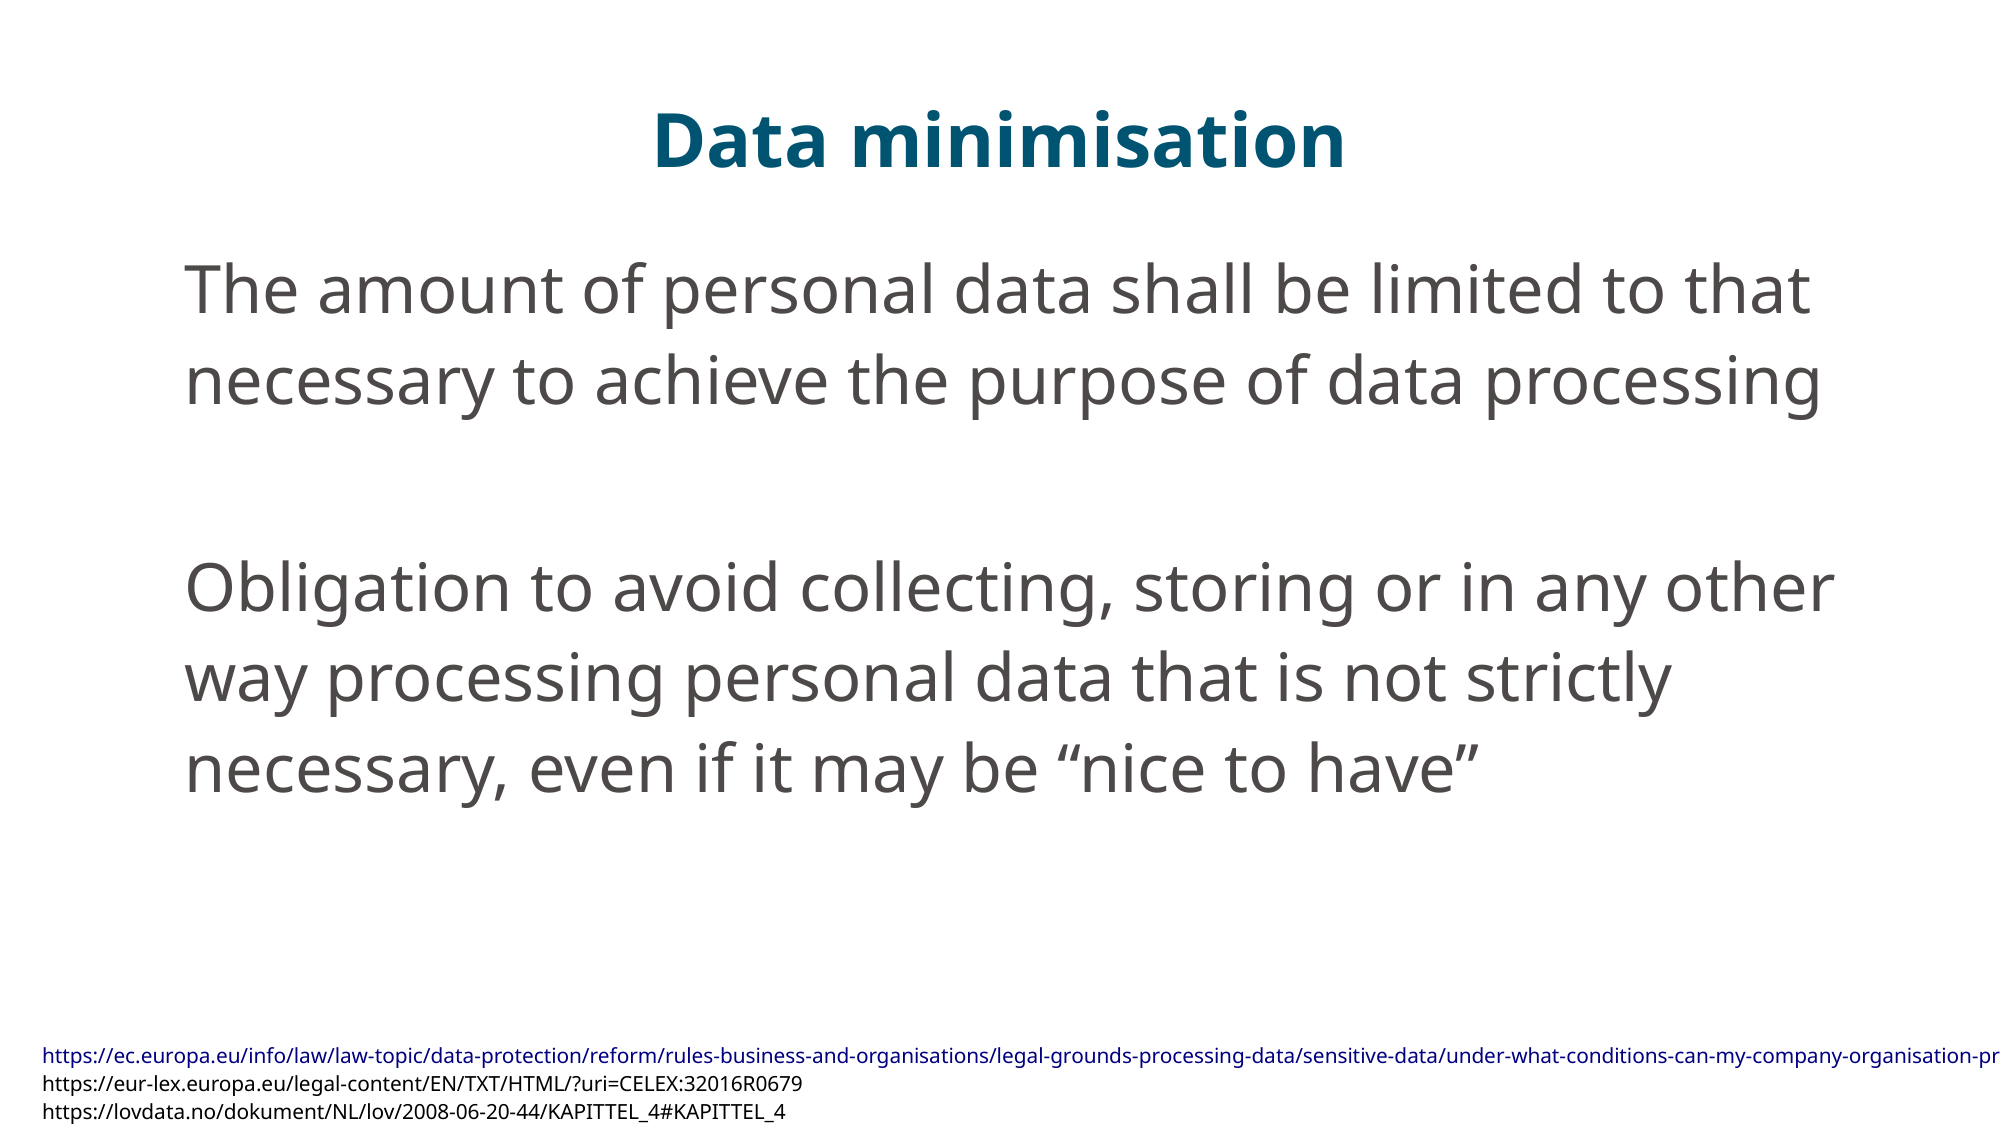

# Data minimisation
The amount of personal data shall be limited to that necessary to achieve the purpose of data processing
Obligation to avoid collecting, storing or in any other way processing personal data that is not strictly necessary, even if it may be “nice to have”
https://ec.europa.eu/info/law/law-topic/data-protection/reform/rules-business-and-organisations/legal-grounds-processing-data/sensitive-data/under-what-conditions-can-my-company-organisation-process-sensitive-data_en
https://eur-lex.europa.eu/legal-content/EN/TXT/HTML/?uri=CELEX:32016R0679
https://lovdata.no/dokument/NL/lov/2008-06-20-44/KAPITTEL_4#KAPITTEL_4